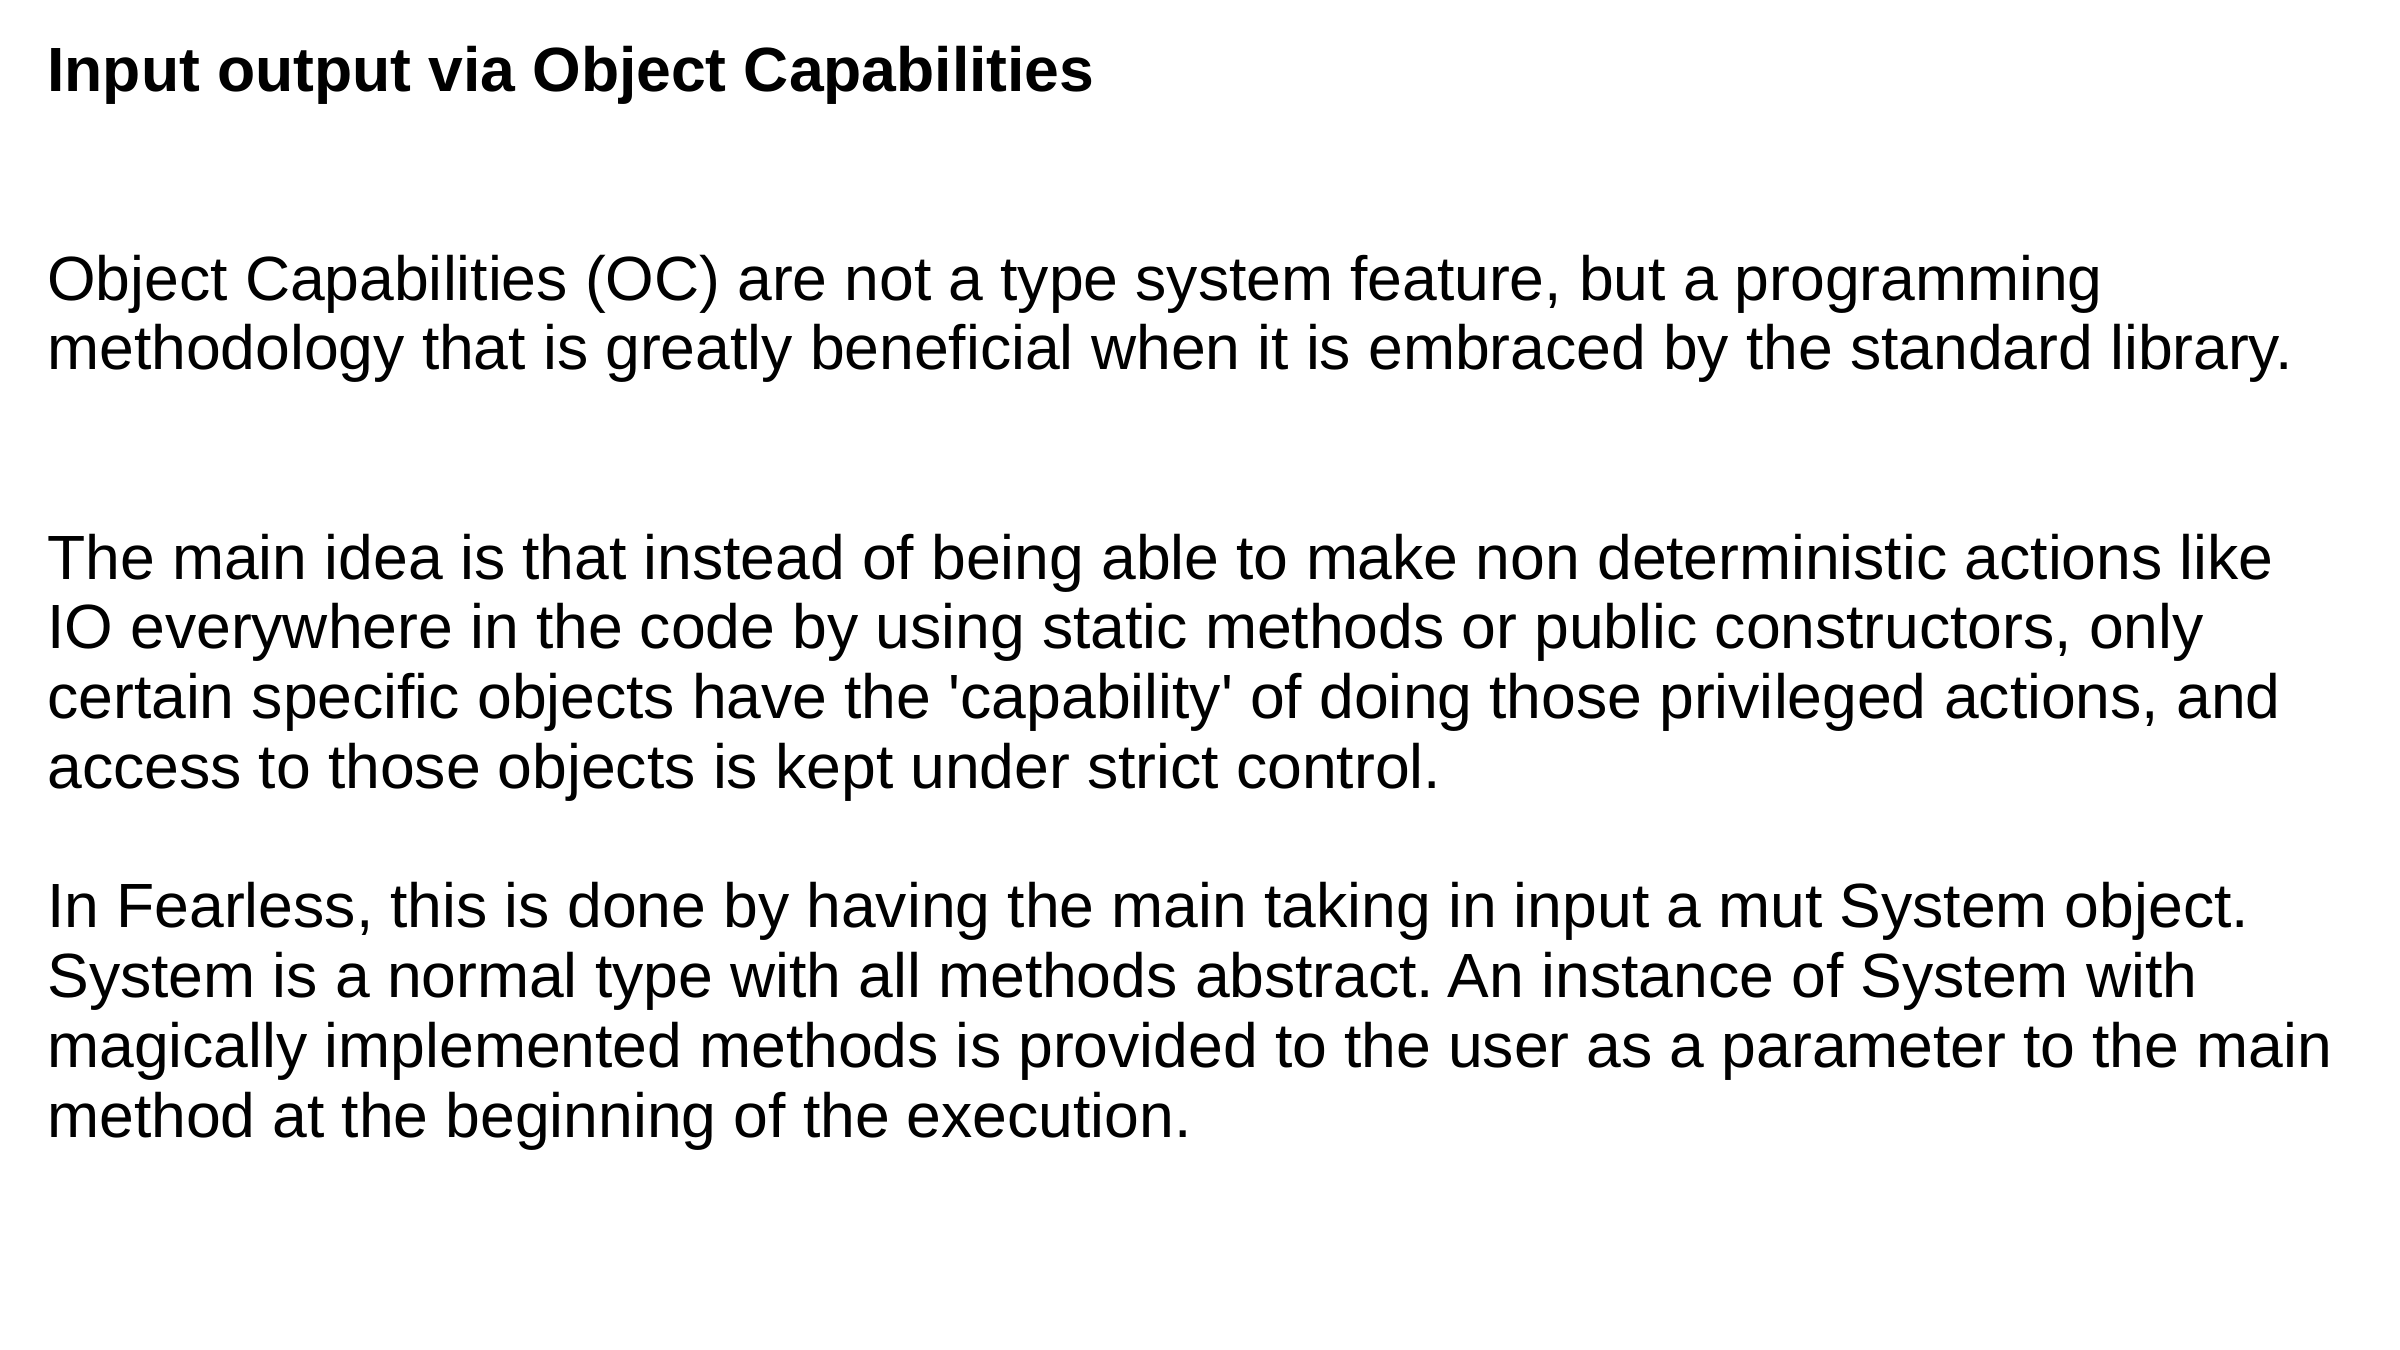

Input output via Object Capabilities
Object Capabilities (OC) are not a type system feature, but a programming methodology that is greatly beneficial when it is embraced by the standard library.
The main idea is that instead of being able to make non deterministic actions like IO everywhere in the code by using static methods or public constructors, only certain specific objects have the 'capability' of doing those privileged actions, and access to those objects is kept under strict control.
In Fearless, this is done by having the main taking in input a mut System object.
System is a normal type with all methods abstract. An instance of System with magically implemented methods is provided to the user as a parameter to the main method at the beginning of the execution.